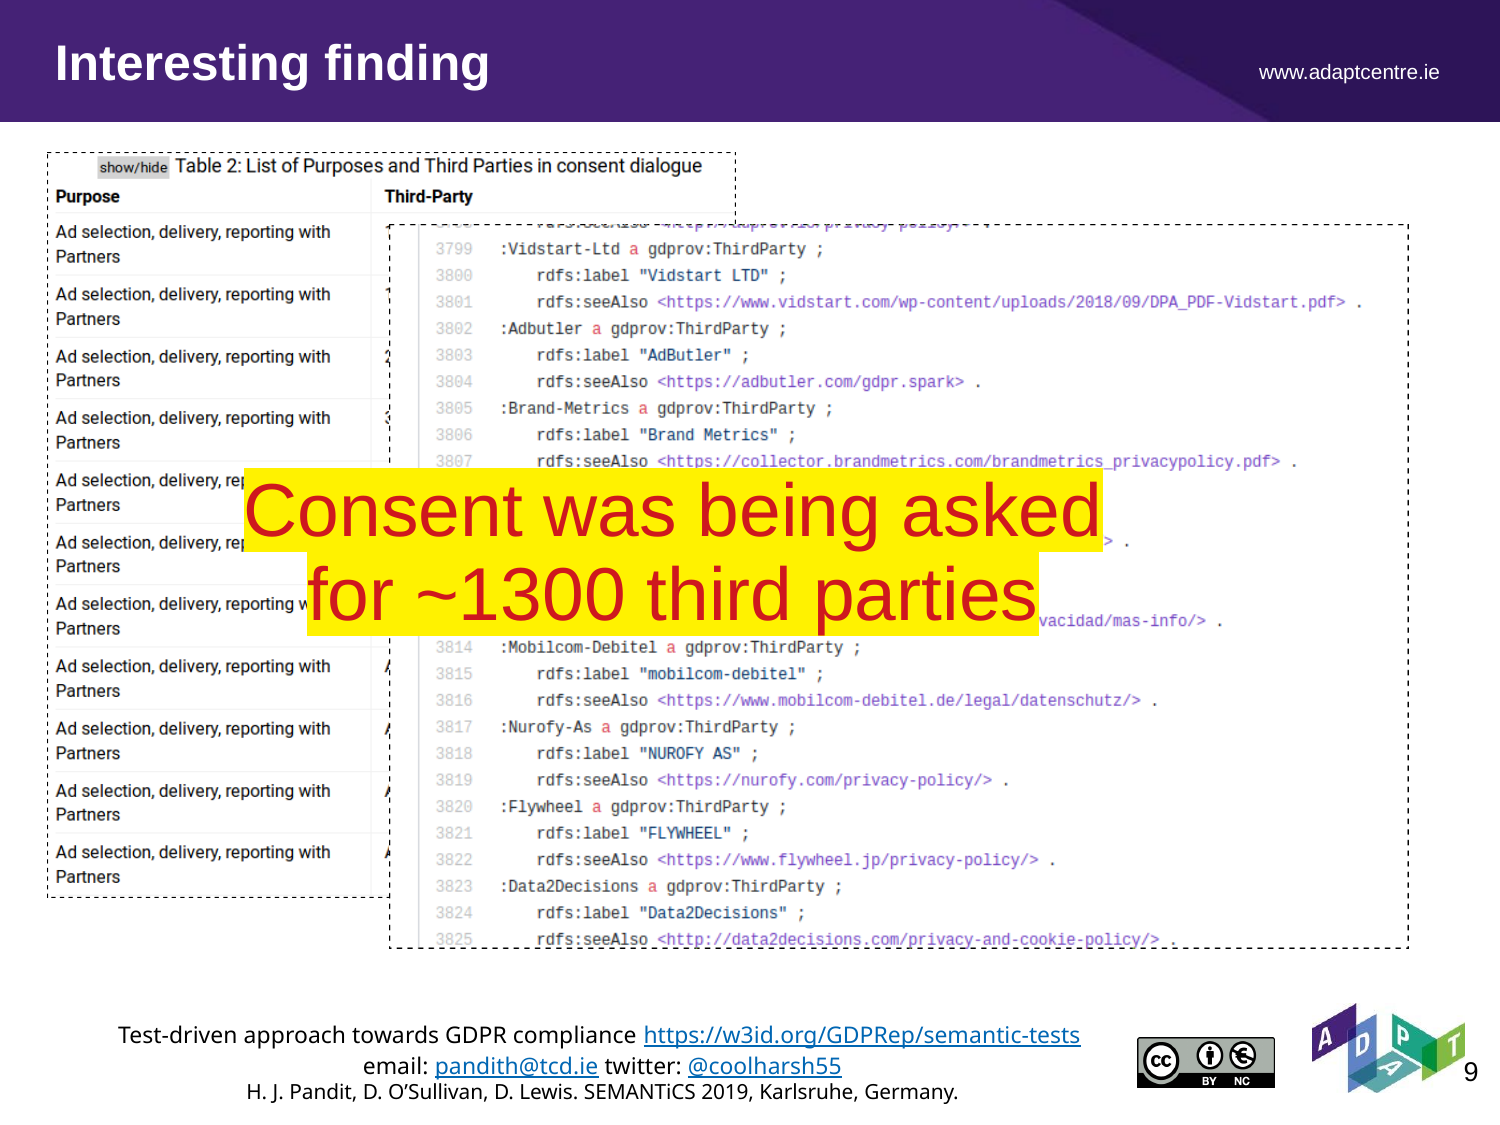

# Interesting finding
Consent was being asked for ~1300 third parties